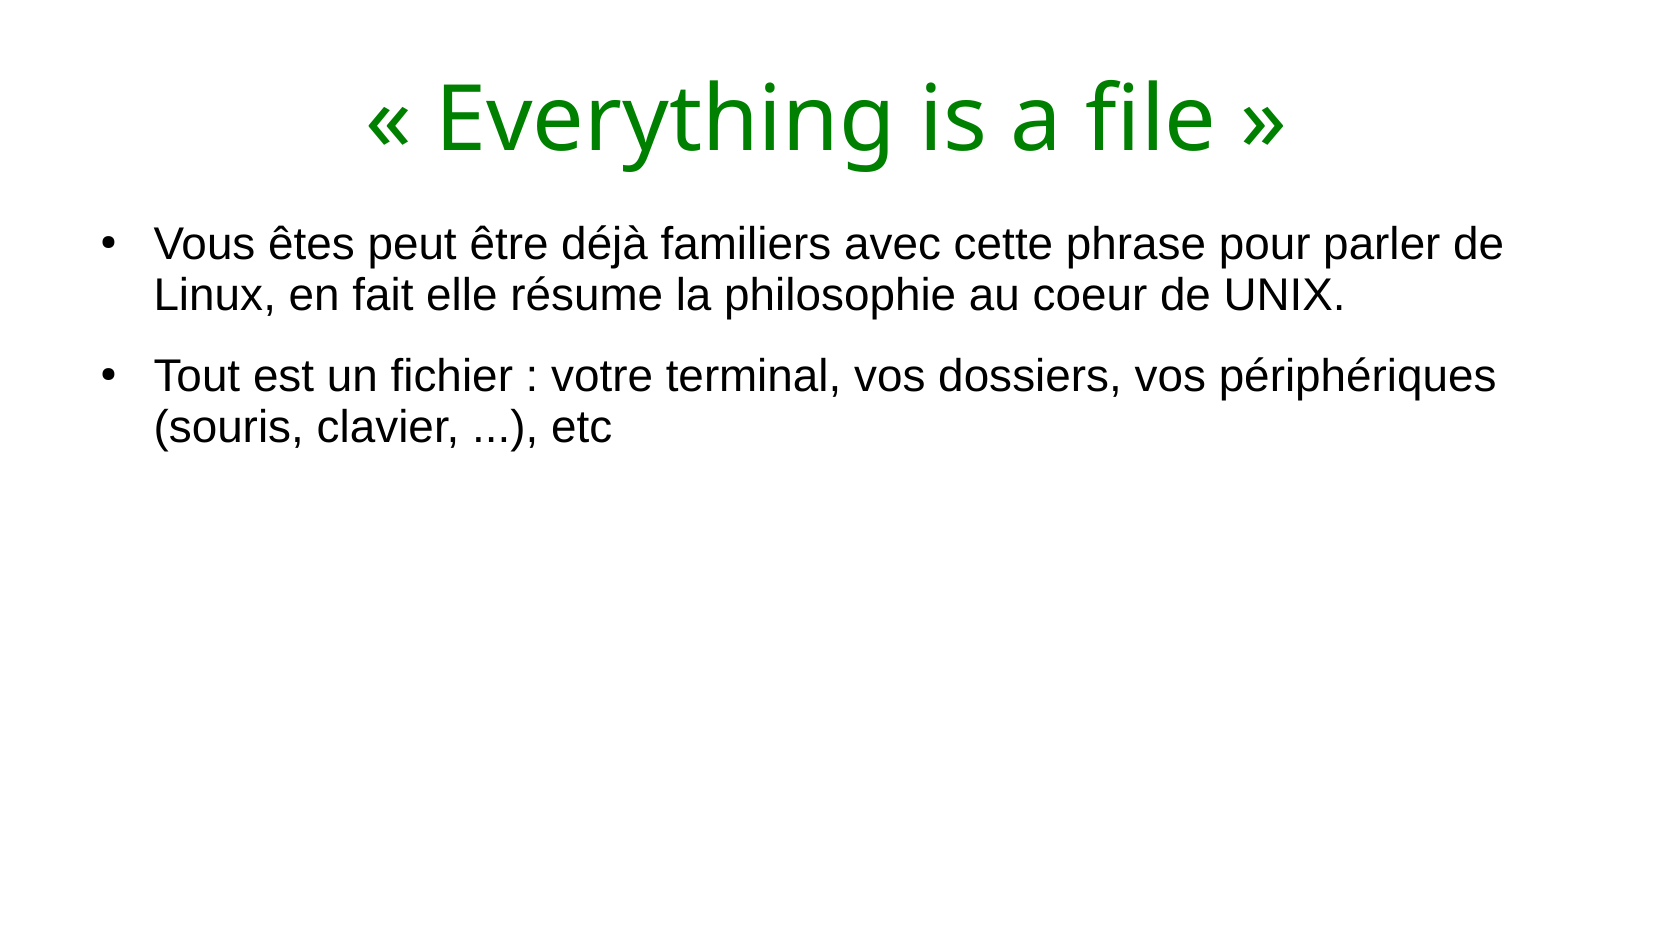

# « Everything is a file »
Vous êtes peut être déjà familiers avec cette phrase pour parler de Linux, en fait elle résume la philosophie au coeur de UNIX.
Tout est un fichier : votre terminal, vos dossiers, vos périphériques (souris, clavier, ...), etc